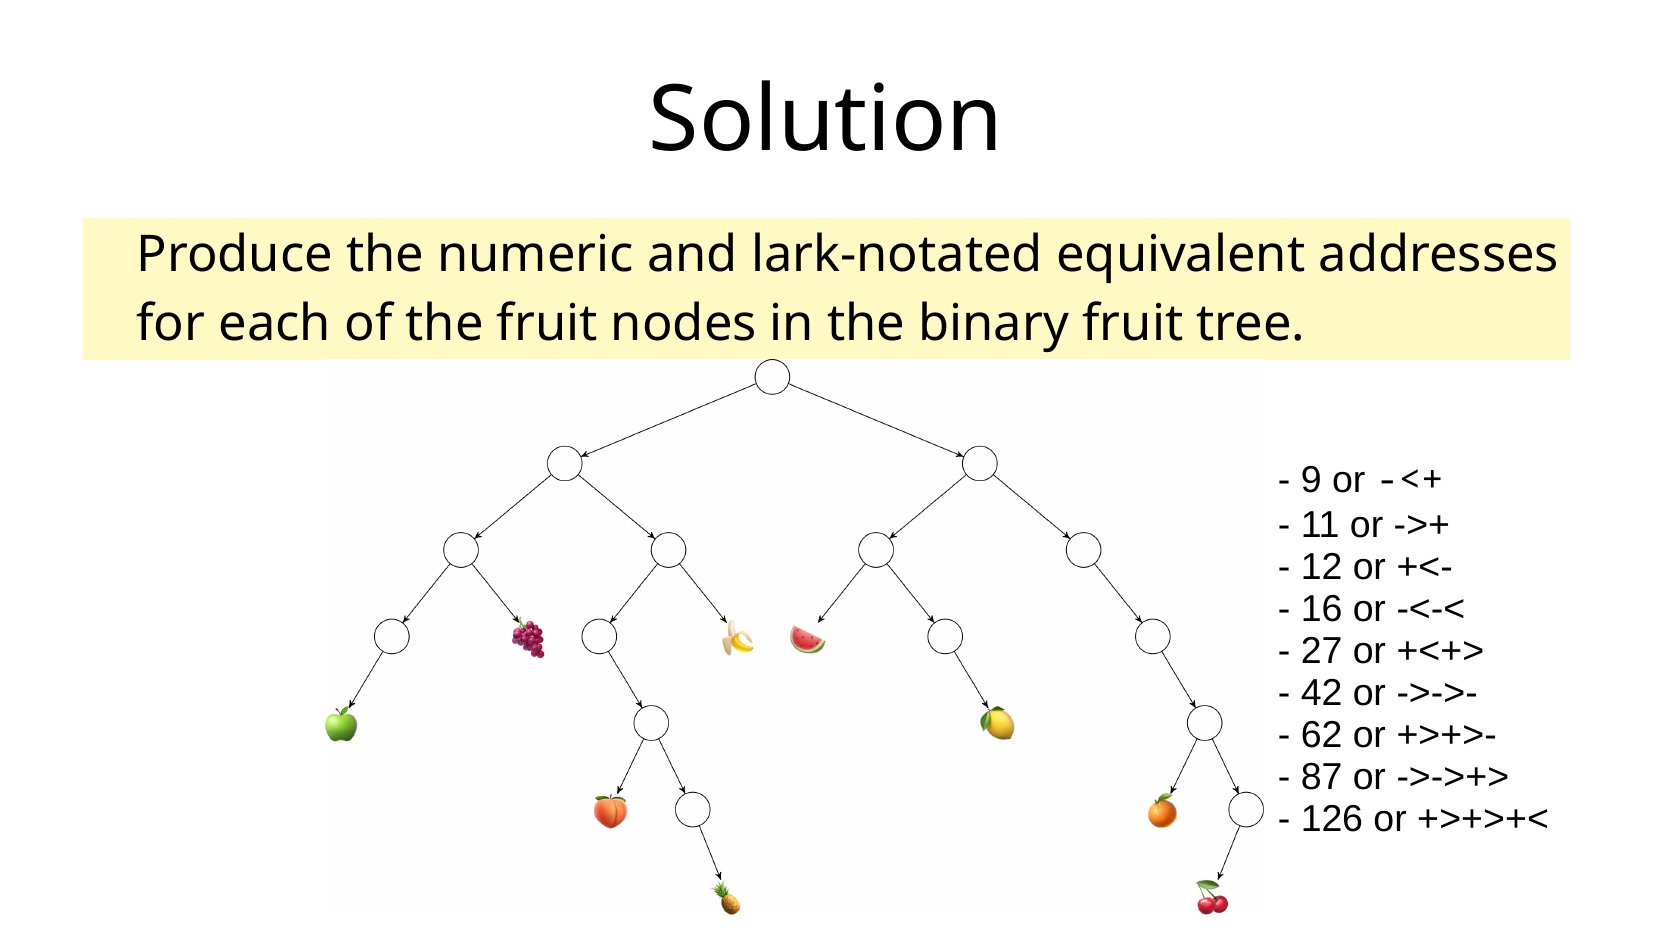

# Solution
Produce the numeric and lark-notated equivalent addresses for each of the fruit nodes in the binary fruit tree.
- 9 or -<+
- 11 or ->+
- 12 or +<-
- 16 or -<-<
- 27 or +<+>
- 42 or ->->-
- 62 or +>+>-
- 87 or ->->+>
- 126 or +>+>+<